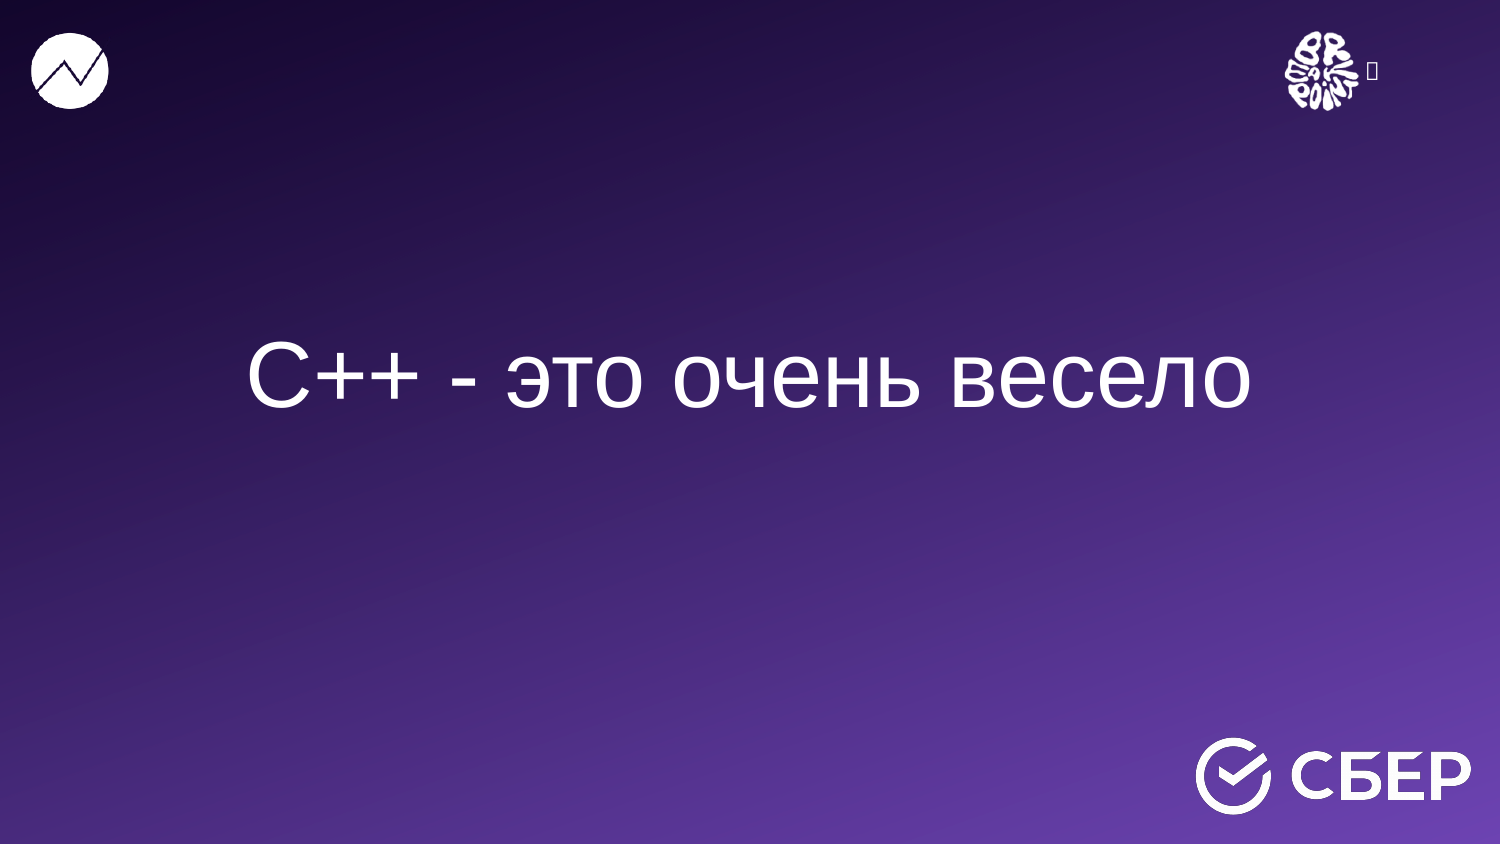

🐙
# C++ - это очень весело